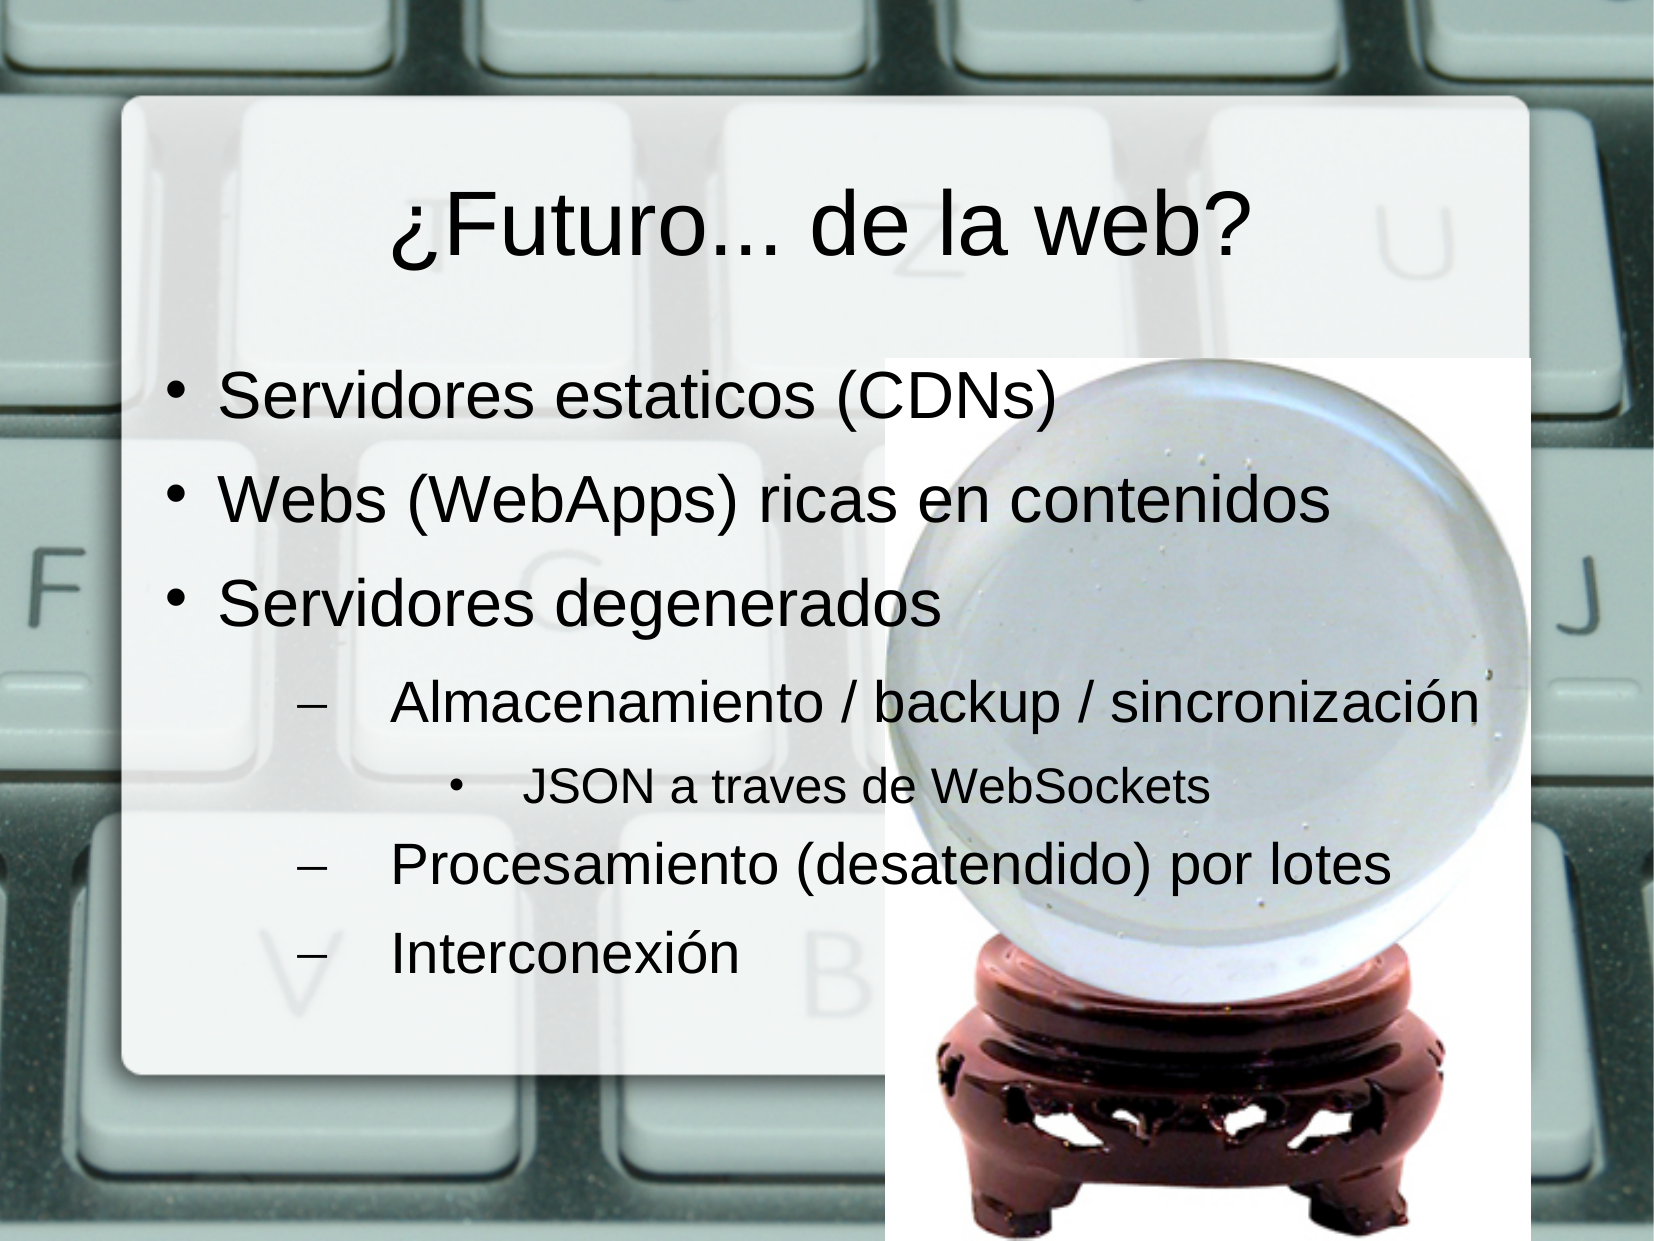

¿Futuro... de la web?
# Servidores estaticos (CDNs)
Webs (WebApps) ricas en contenidos
Servidores degenerados
Almacenamiento / backup / sincronización
JSON a traves de WebSockets
Procesamiento (desatendido) por lotes
Interconexión